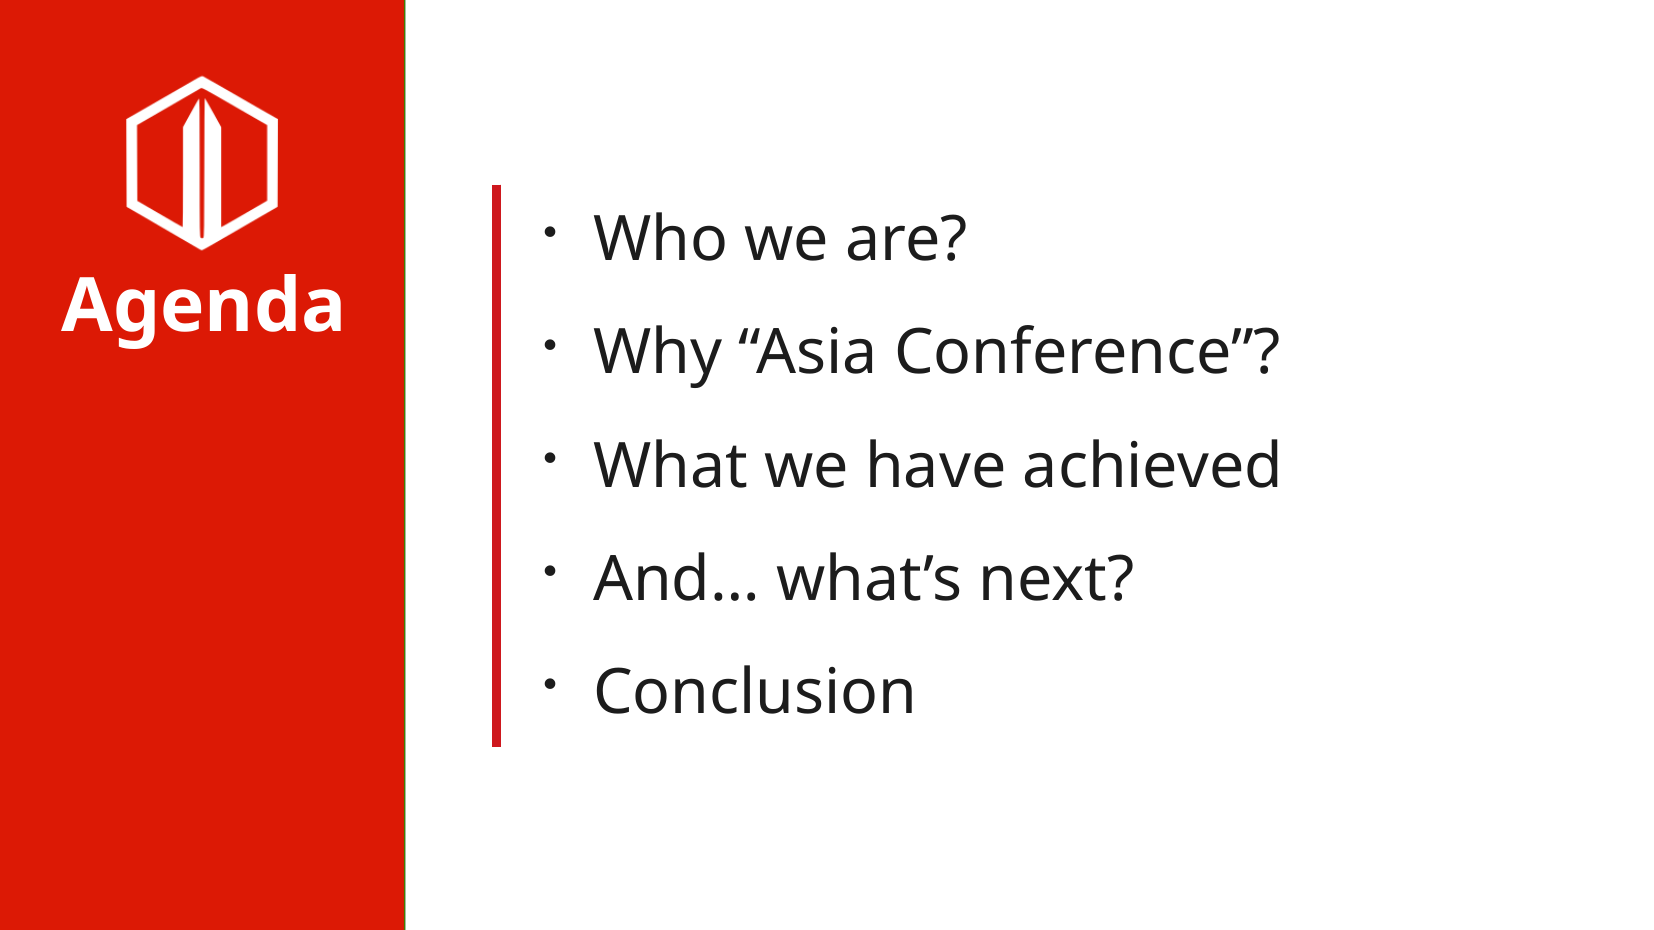

Who we are?
Why “Asia Conference”?
What we have achieved
And… what’s next?
Conclusion
# Agenda